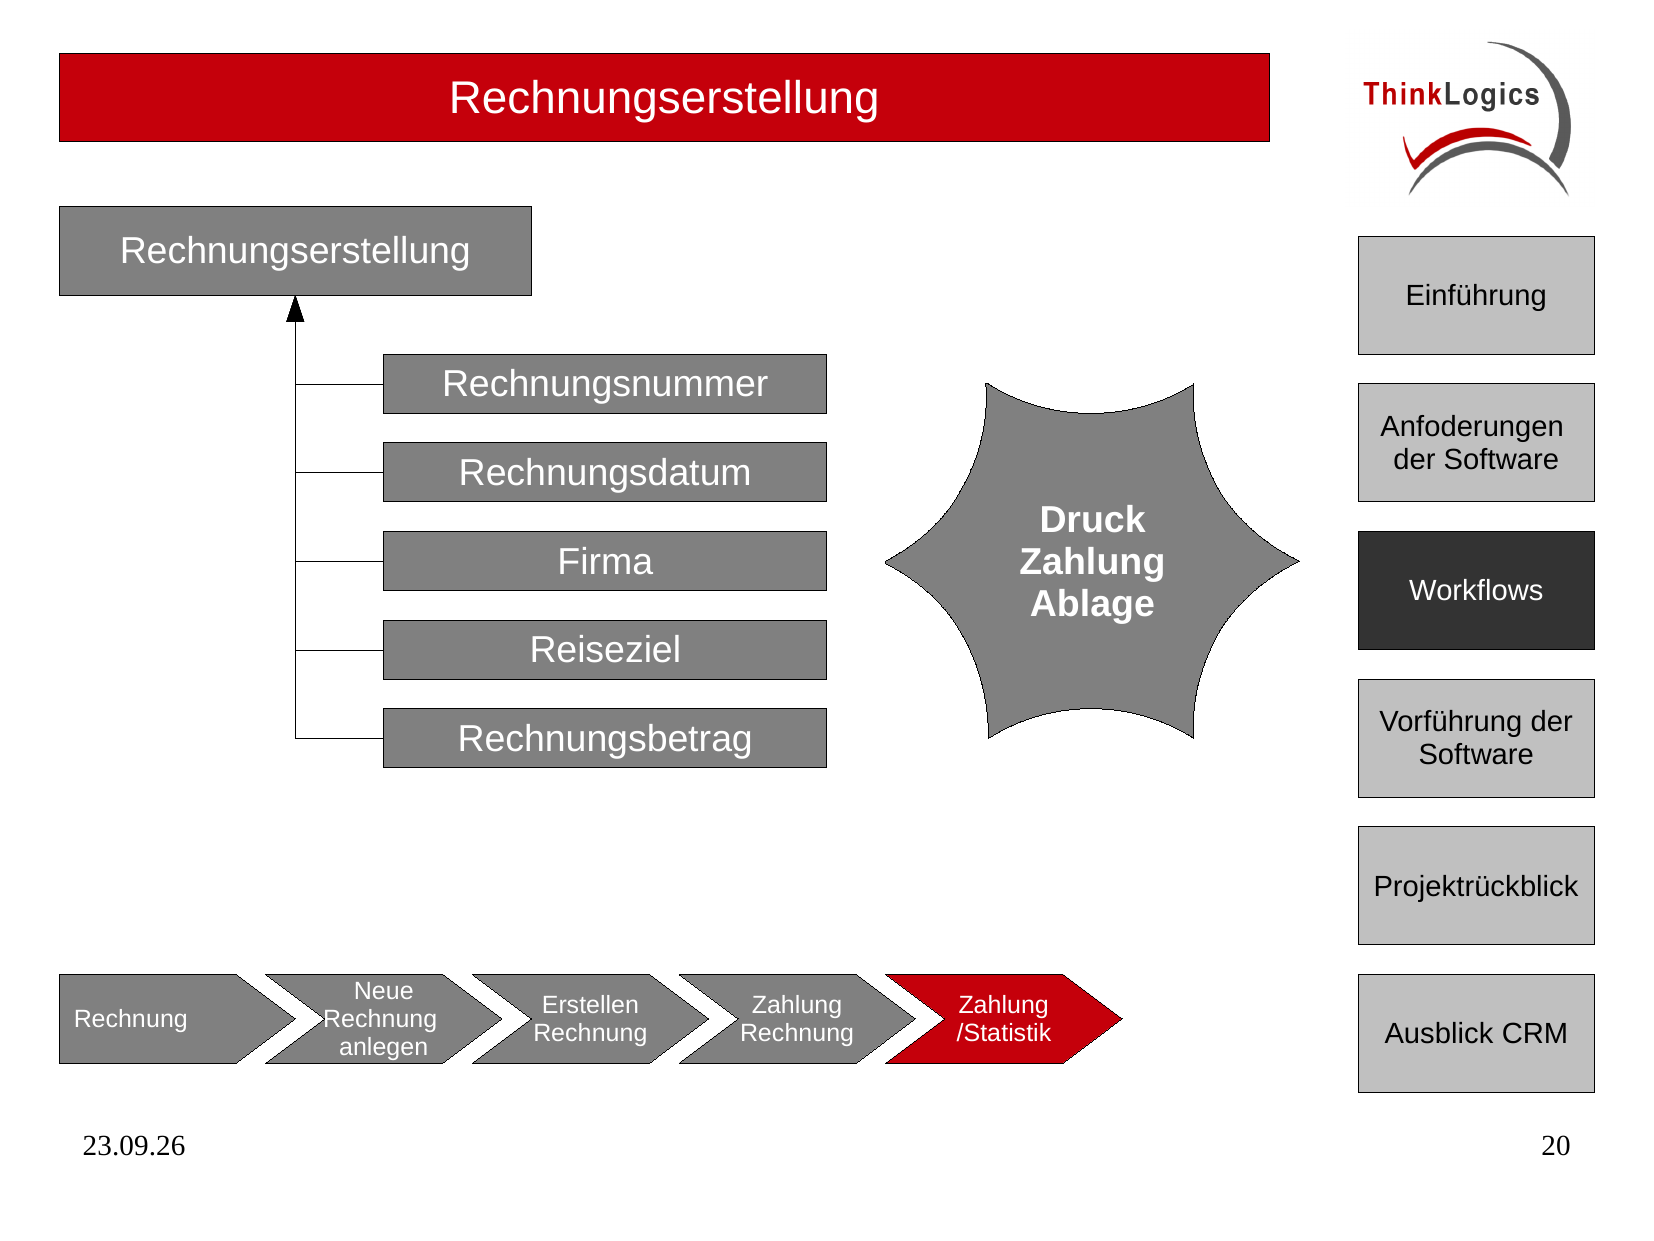

Rechnungserstellung
Rechnungserstellung
Einführung
Einführung
Rechnungsnummer
Druck
Zahlung
Ablage
Anfoderungen
der Software
Anfoderungen
der Software
Rechnungsdatum
Firma
Workflows
Workflows
Reiseziel
Vorführung der
Software
Vorführung der
Software
Rechnungsbetrag
Projektrückblick
Projektrückblick
Rechnung
Neue
Rechnung
anlegen
Erstellen
Rechnung
Zahlung
Rechnung
Zahlung
/Statistik
Ausblick CRM
Ausblick CRM
20